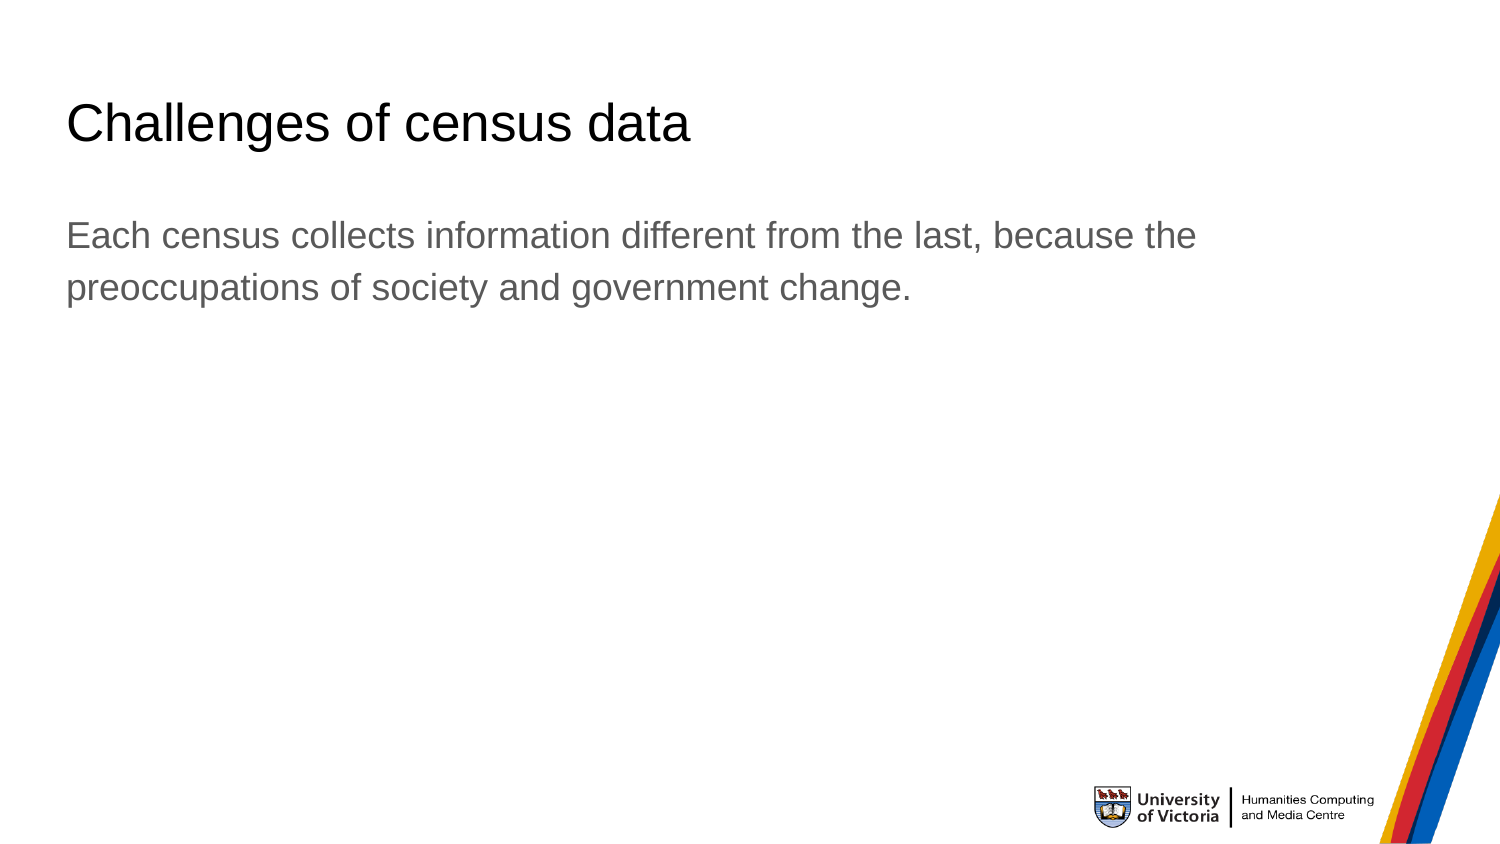

# Challenges of census data
Each census collects information different from the last, because the preoccupations of society and government change.